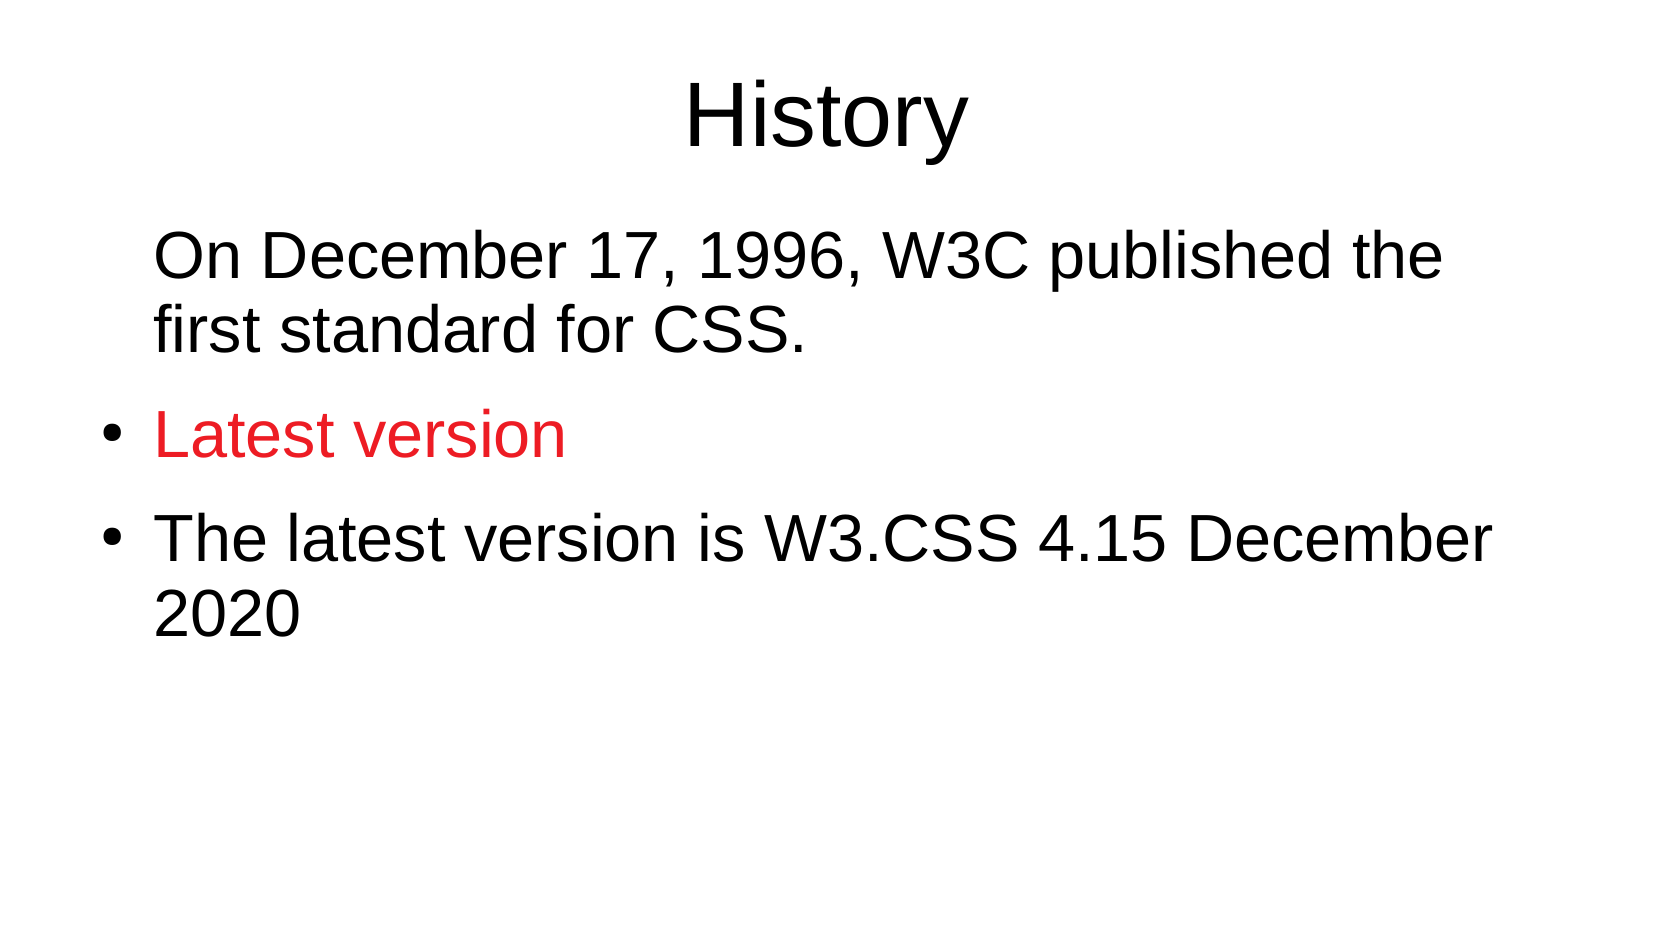

# History
On December 17, 1996, W3C published the first standard for CSS.
Latest version
The latest version is W3.CSS 4.15 December 2020